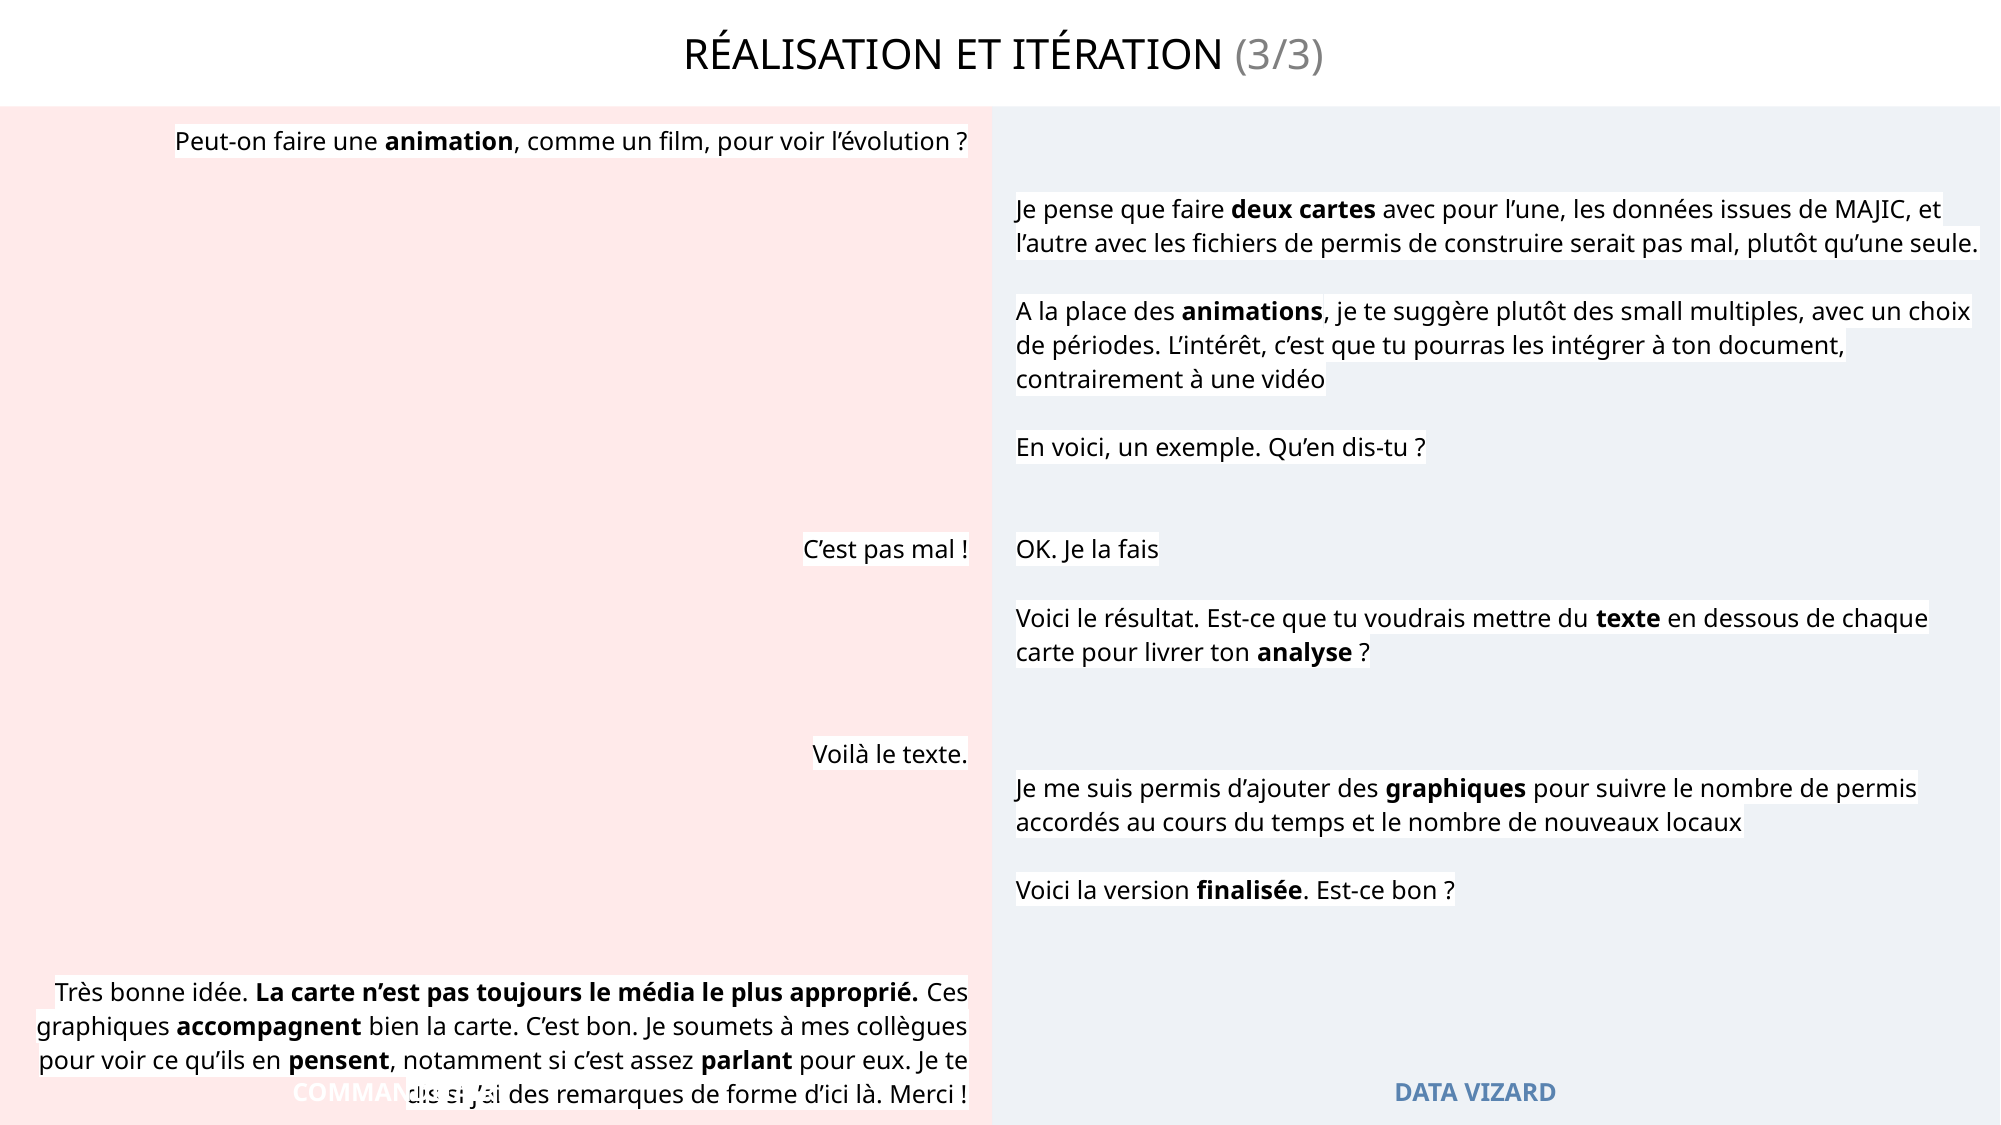

Réalisation et itération (3/3)
Peut-on faire une animation, comme un film, pour voir l’évolution ?
C’est pas mal !
Voilà le texte.
Très bonne idée. La carte n’est pas toujours le média le plus approprié. Ces graphiques accompagnent bien la carte. C’est bon. Je soumets à mes collègues pour voir ce qu’ils en pensent, notamment si c’est assez parlant pour eux. Je te dis si j’ai des remarques de forme d’ici là. Merci !
Je pense que faire deux cartes avec pour l’une, les données issues de MAJIC, et l’autre avec les fichiers de permis de construire serait pas mal, plutôt qu’une seule.
A la place des animations, je te suggère plutôt des small multiples, avec un choix de périodes. L’intérêt, c’est que tu pourras les intégrer à ton document, contrairement à une vidéo
En voici, un exemple. Qu’en dis-tu ?
OK. Je la fais
Voici le résultat. Est-ce que tu voudrais mettre du texte en dessous de chaque carte pour livrer ton analyse ?
Je me suis permis d’ajouter des graphiques pour suivre le nombre de permis accordés au cours du temps et le nombre de nouveaux locaux
Voici la version finalisée. Est-ce bon ?
COMMANDITAIRE
DATA VIZARD